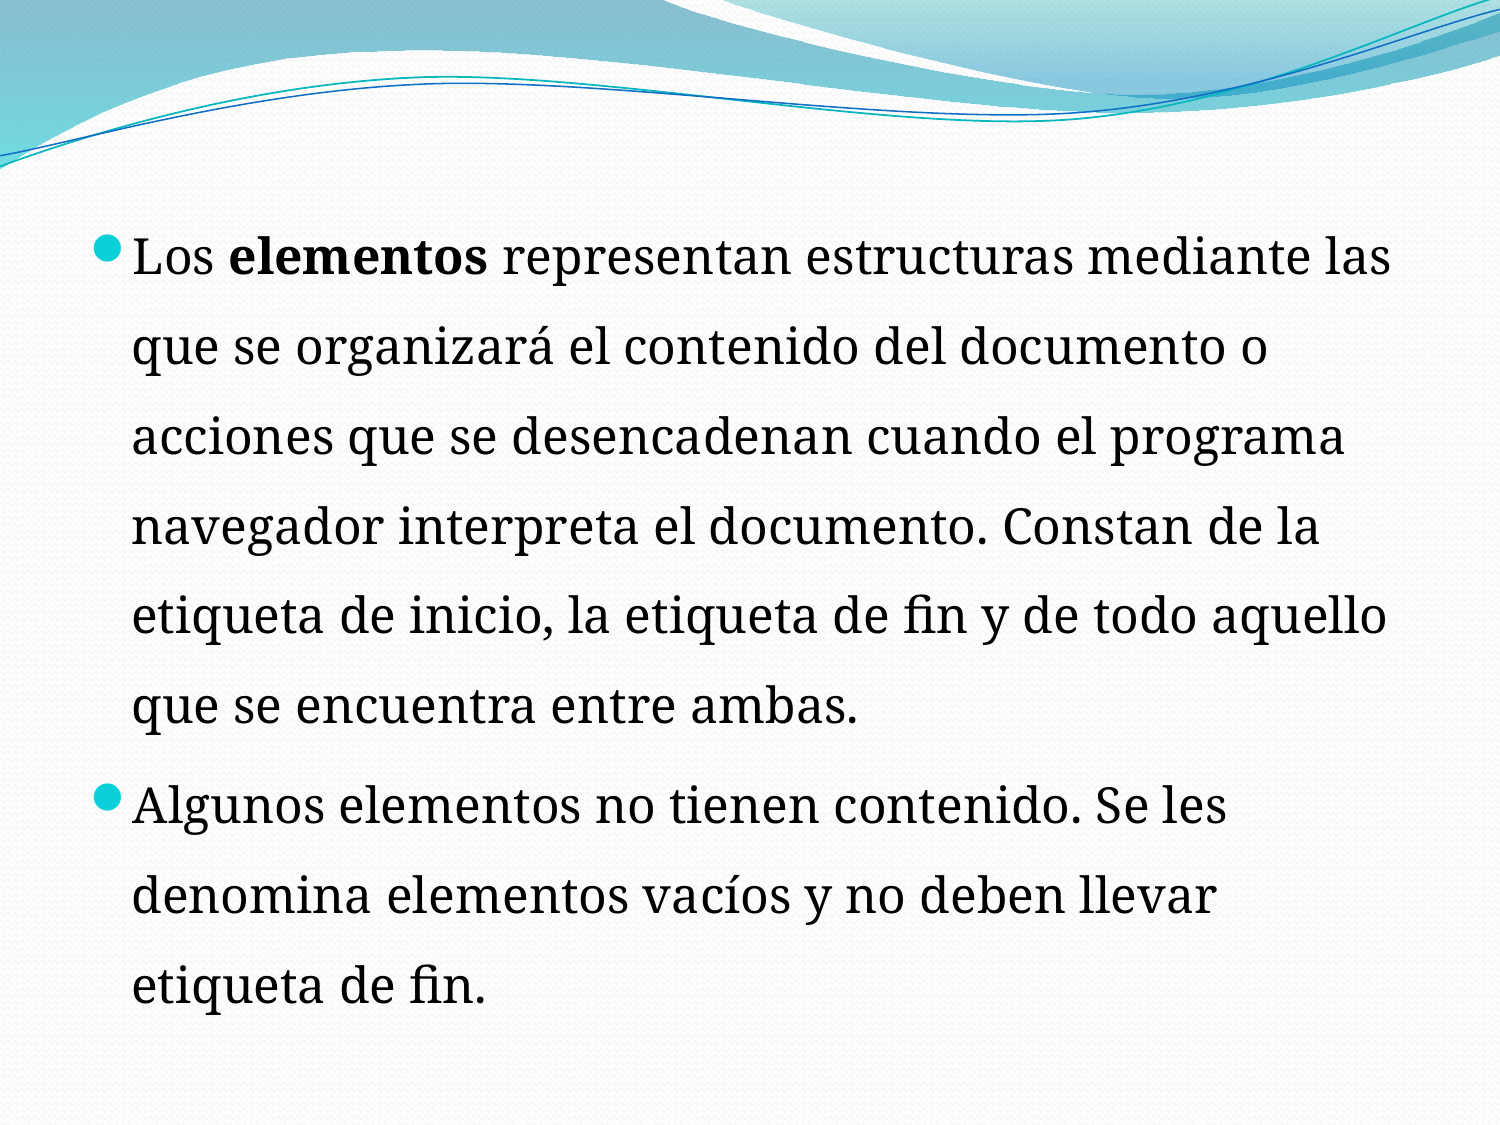

# Los elementos representan estructuras mediante las que se organizará el contenido del documento o acciones que se desencadenan cuando el programa navegador interpreta el documento. Constan de la etiqueta de inicio, la etiqueta de fin y de todo aquello que se encuentra entre ambas.
Algunos elementos no tienen contenido. Se les denomina elementos vacíos y no deben llevar etiqueta de fin.